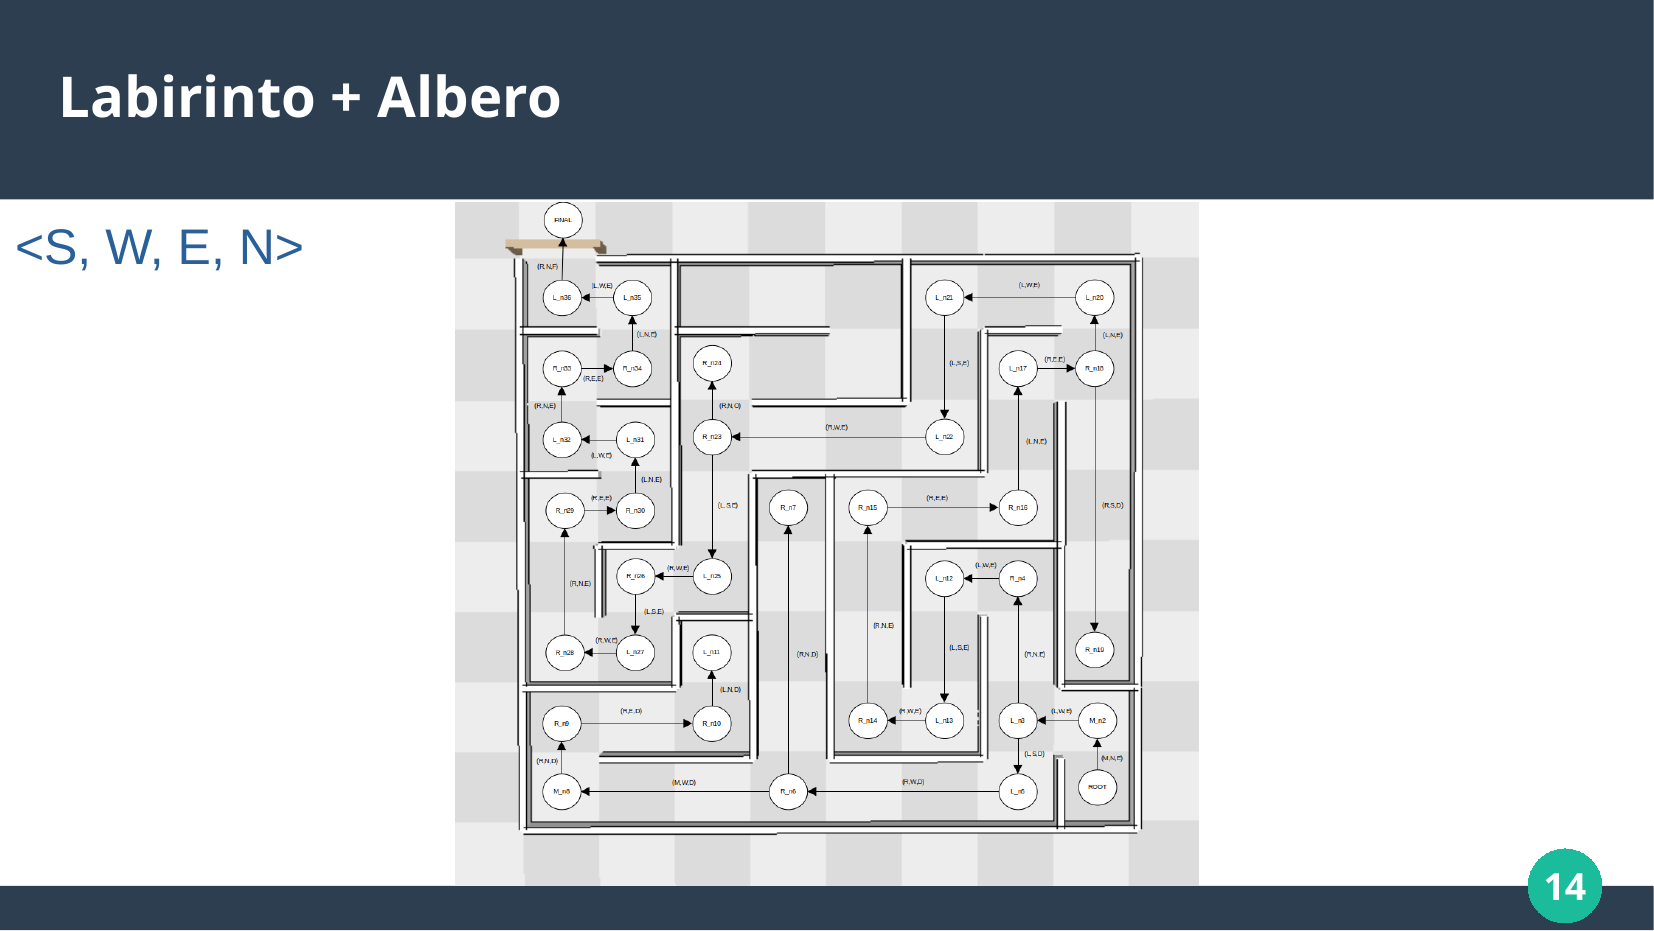

# Labirinto + Albero
<S, W, E, N>